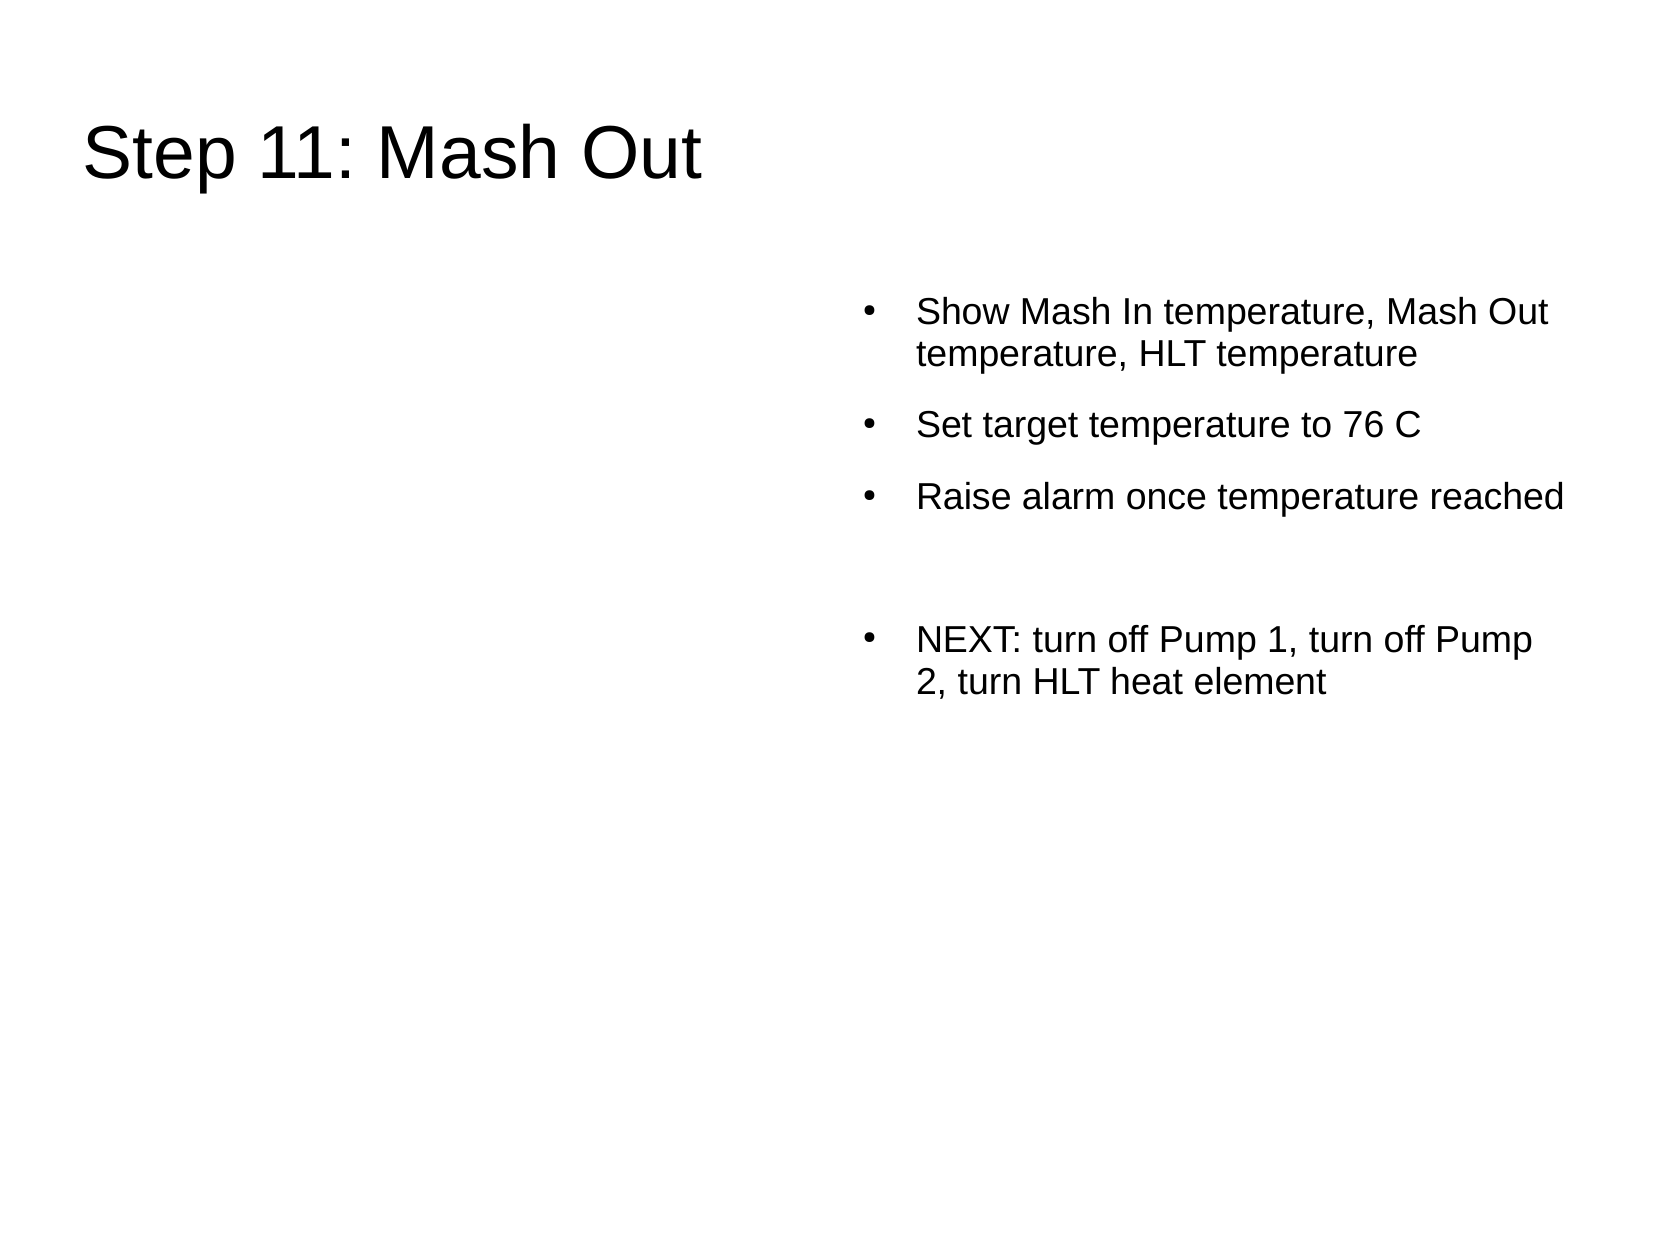

# Step 11: Mash Out
Show Mash In temperature, Mash Out temperature, HLT temperature
Set target temperature to 76 C
Raise alarm once temperature reached
NEXT: turn off Pump 1, turn off Pump 2, turn HLT heat element